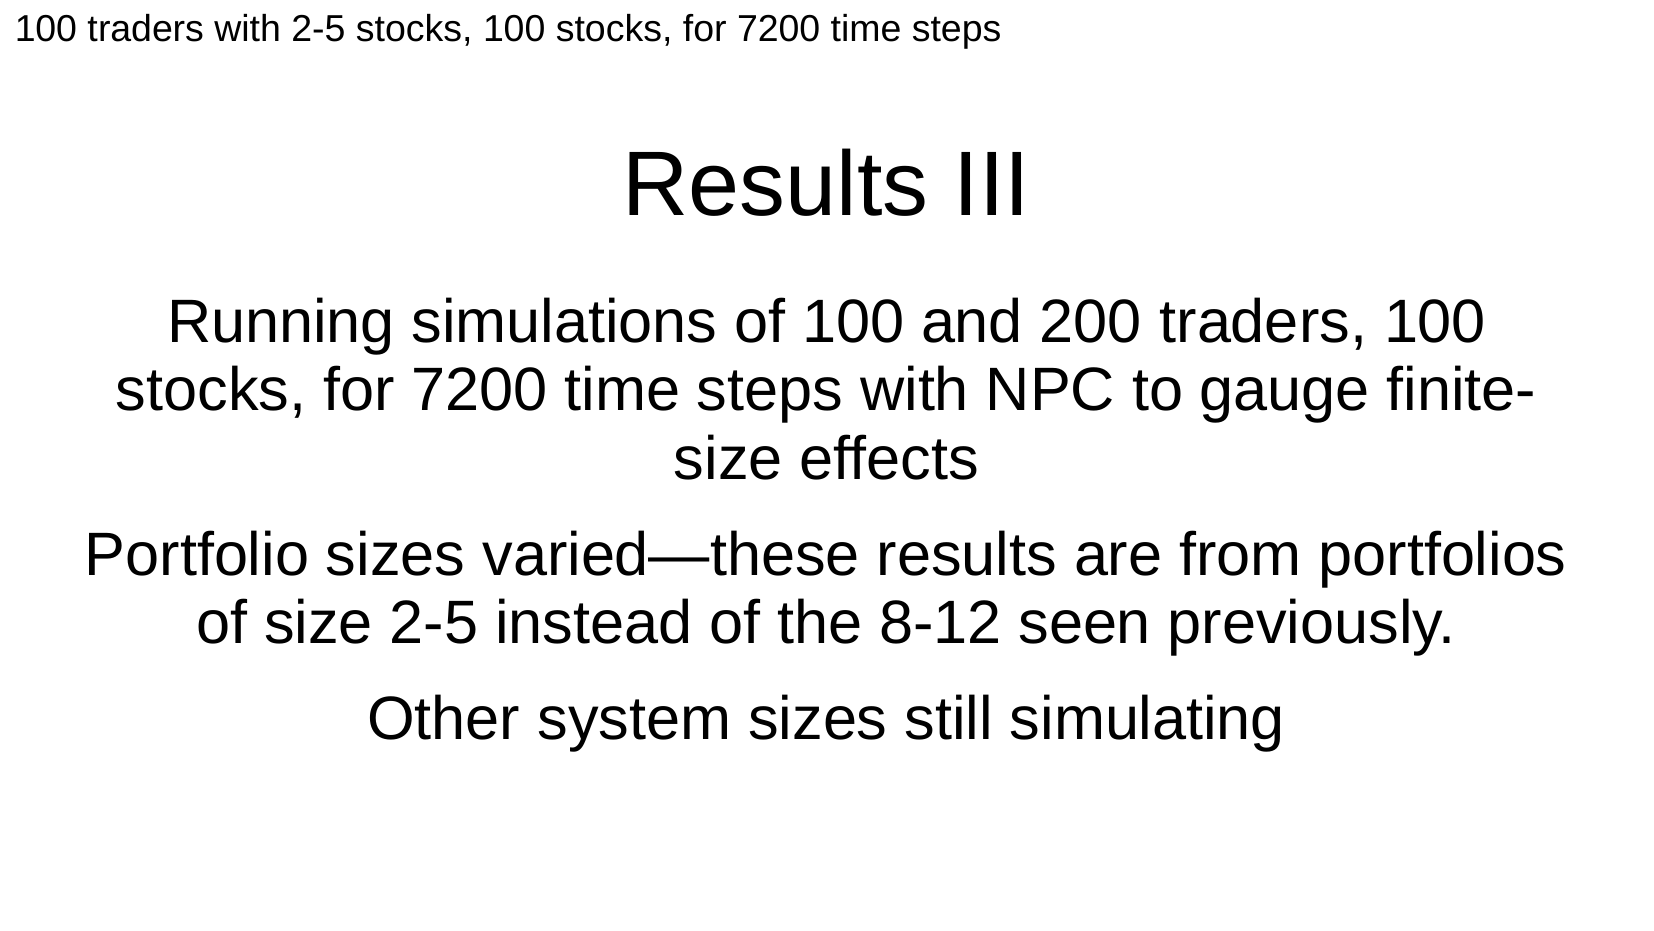

100 traders with 2-5 stocks, 100 stocks, for 7200 time steps
# Results III
Running simulations of 100 and 200 traders, 100 stocks, for 7200 time steps with NPC to gauge finite-size effects
Portfolio sizes varied—these results are from portfolios of size 2-5 instead of the 8-12 seen previously.
Other system sizes still simulating